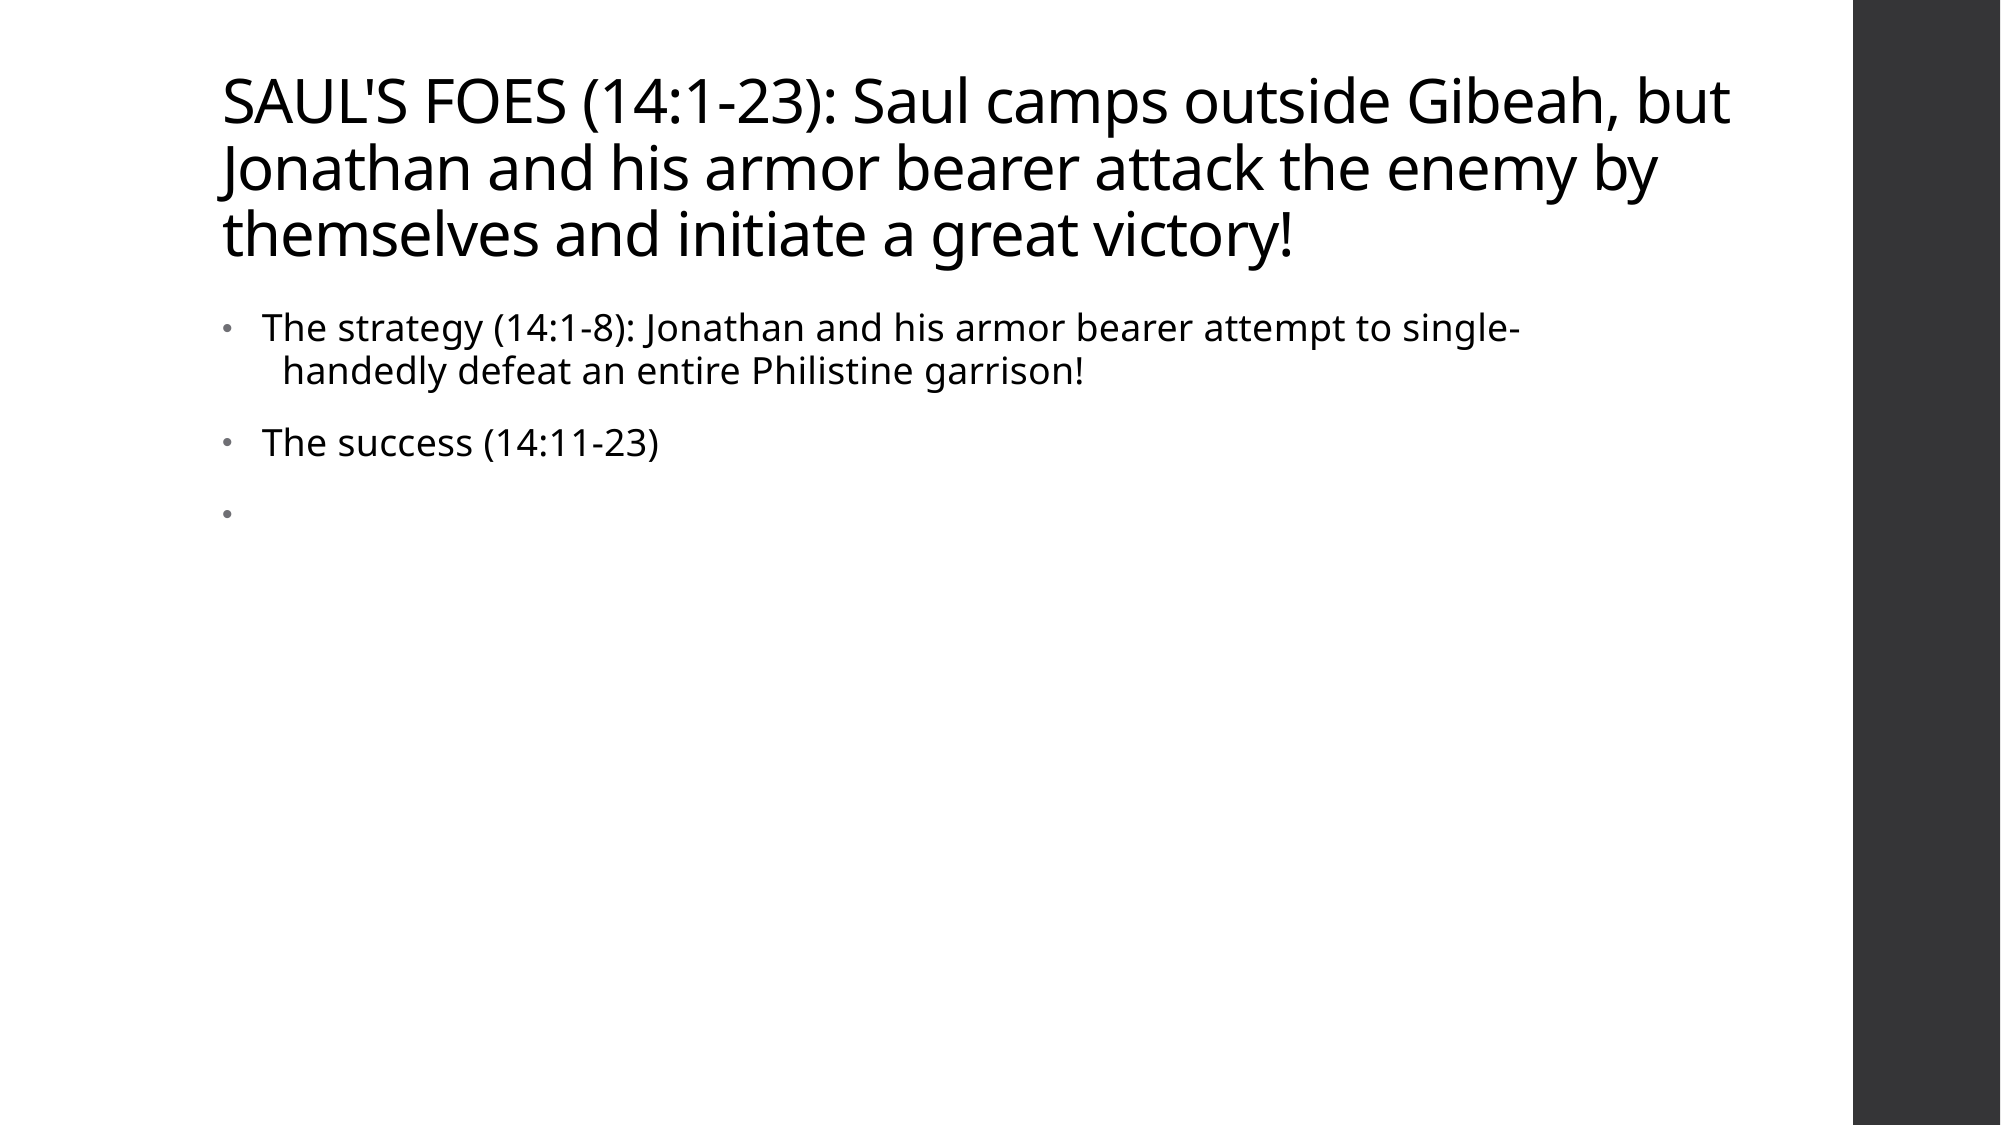

# SAUL'S FOES (14:1-23): Saul camps outside Gibeah, but Jonathan and his armor bearer attack the enemy by themselves and initiate a great victory!
 The strategy (14:1-8): Jonathan and his armor bearer attempt to single-handedly defeat an entire Philistine garrison!
 The success (14:11-23)